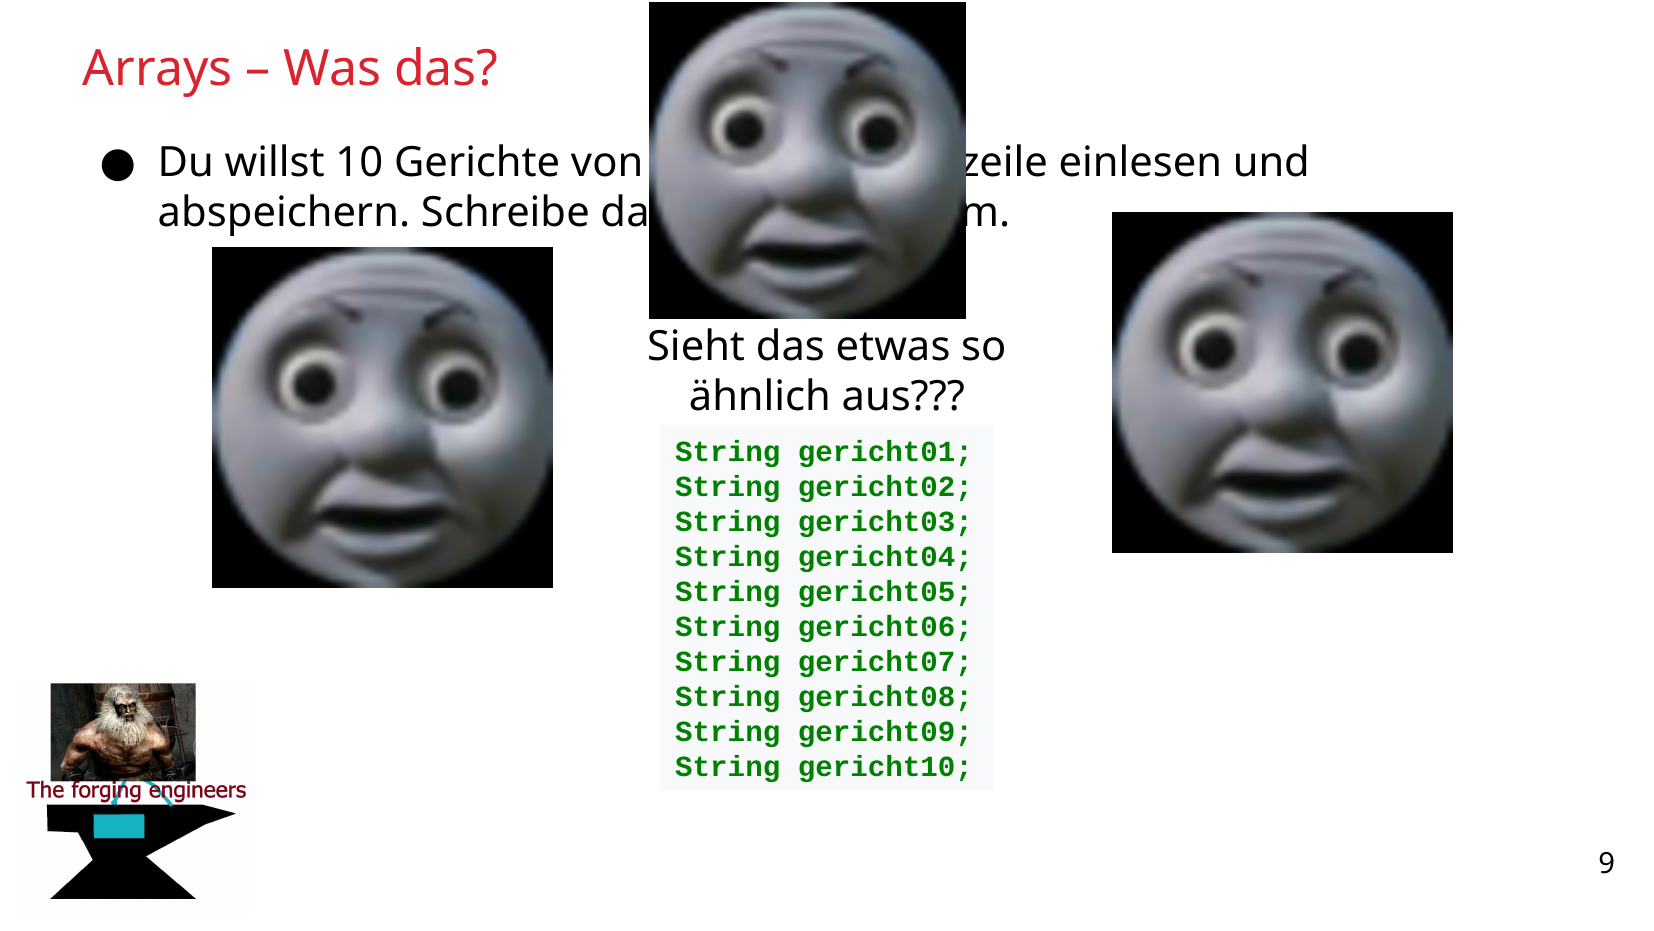

# Arrays – Was das?
Du willst 10 Gerichte von der Kommandozeile einlesen und abspeichern. Schreibe dafür ein Programm.
Sieht das etwas so ähnlich aus???
String gericht01;
String gericht02;
String gericht03;
String gericht04;
String gericht05;
String gericht06;
String gericht07;
String gericht08;
String gericht09;
String gericht10;